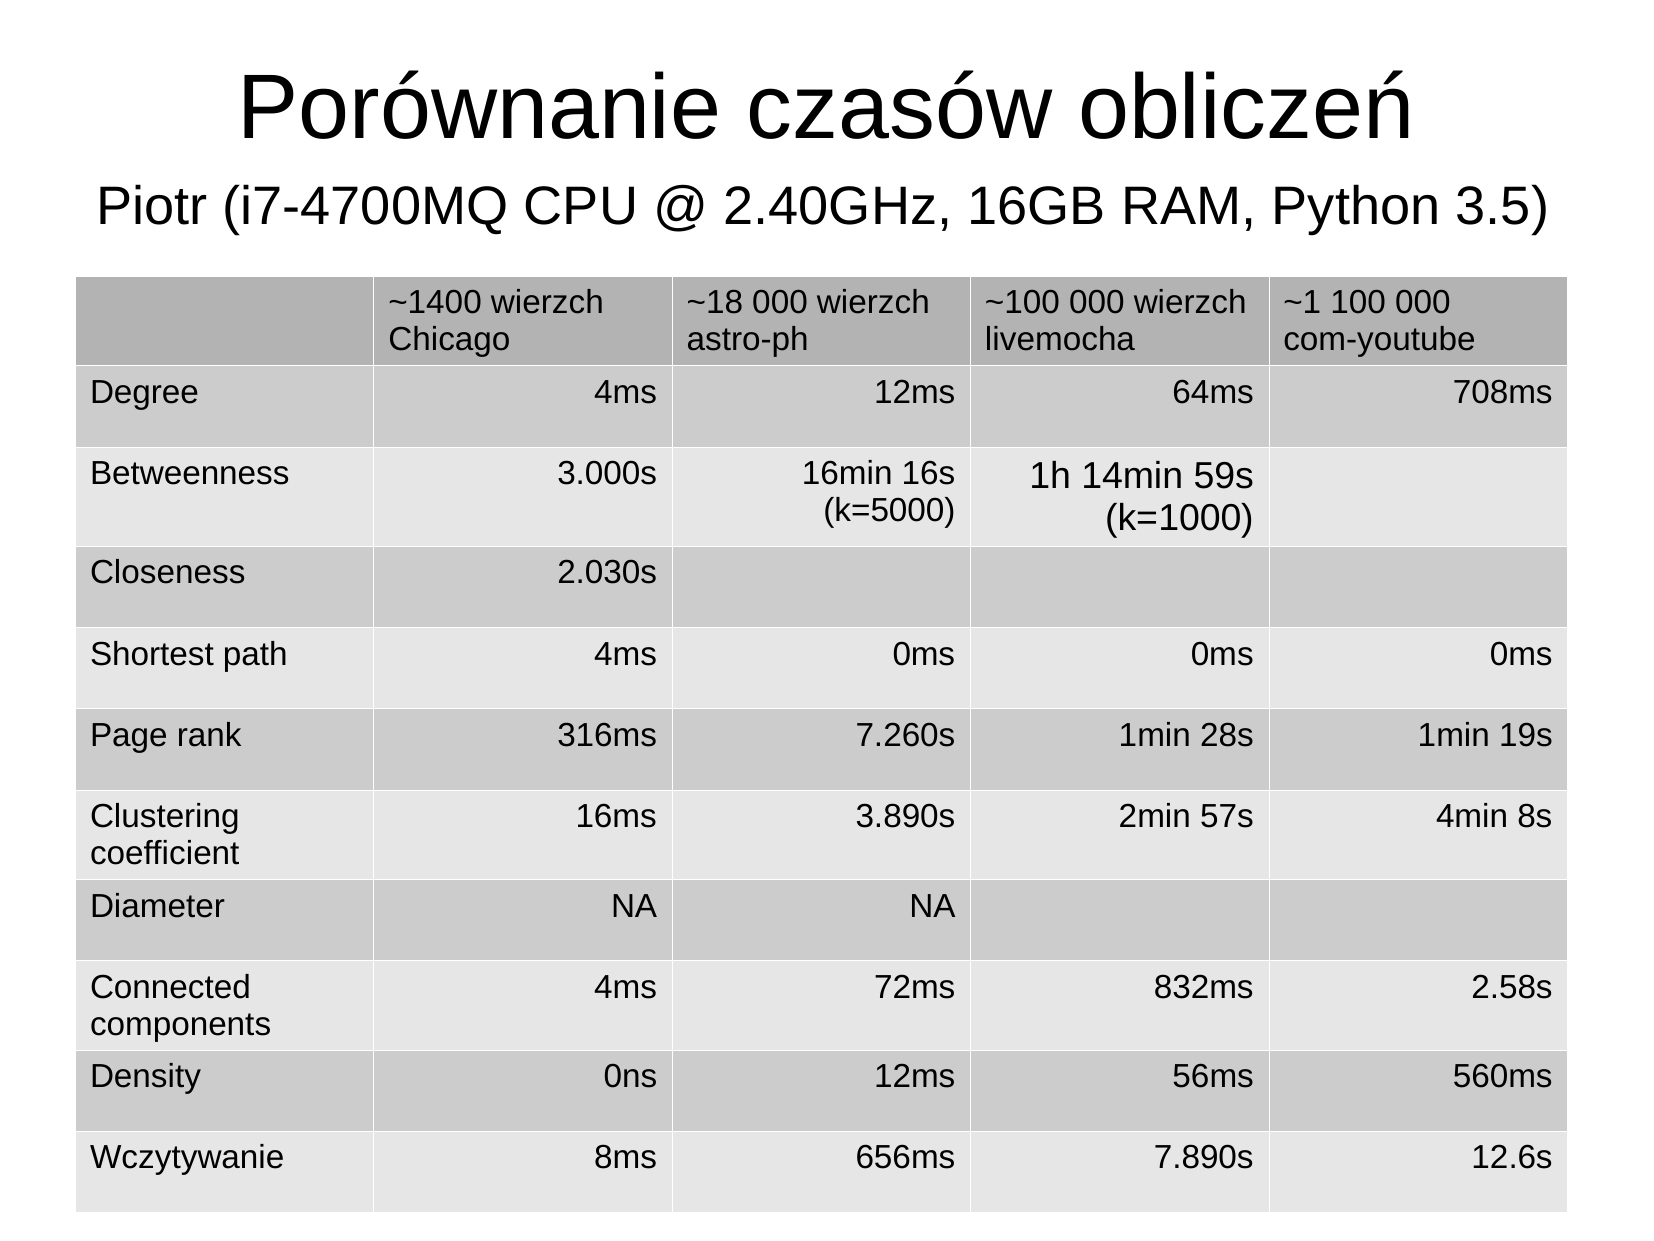

# Porównanie czasów obliczeń
Piotr (i7-4700MQ CPU @ 2.40GHz, 16GB RAM, Python 3.5)
| | ~1400 wierzch Chicago | ~18 000 wierzch astro-ph | ~100 000 wierzch livemocha | ~1 100 000 com-youtube |
| --- | --- | --- | --- | --- |
| Degree | 4ms | 12ms | 64ms | 708ms |
| Betweenness | 3.000s | 16min 16s (k=5000) | 1h 14min 59s (k=1000) | |
| Closeness | 2.030s | | | |
| Shortest path | 4ms | 0ms | 0ms | 0ms |
| Page rank | 316ms | 7.260s | 1min 28s | 1min 19s |
| Clustering coefficient | 16ms | 3.890s | 2min 57s | 4min 8s |
| Diameter | NA | NA | | |
| Connected components | 4ms | 72ms | 832ms | 2.58s |
| Density | 0ns | 12ms | 56ms | 560ms |
| Wczytywanie | 8ms | 656ms | 7.890s | 12.6s |